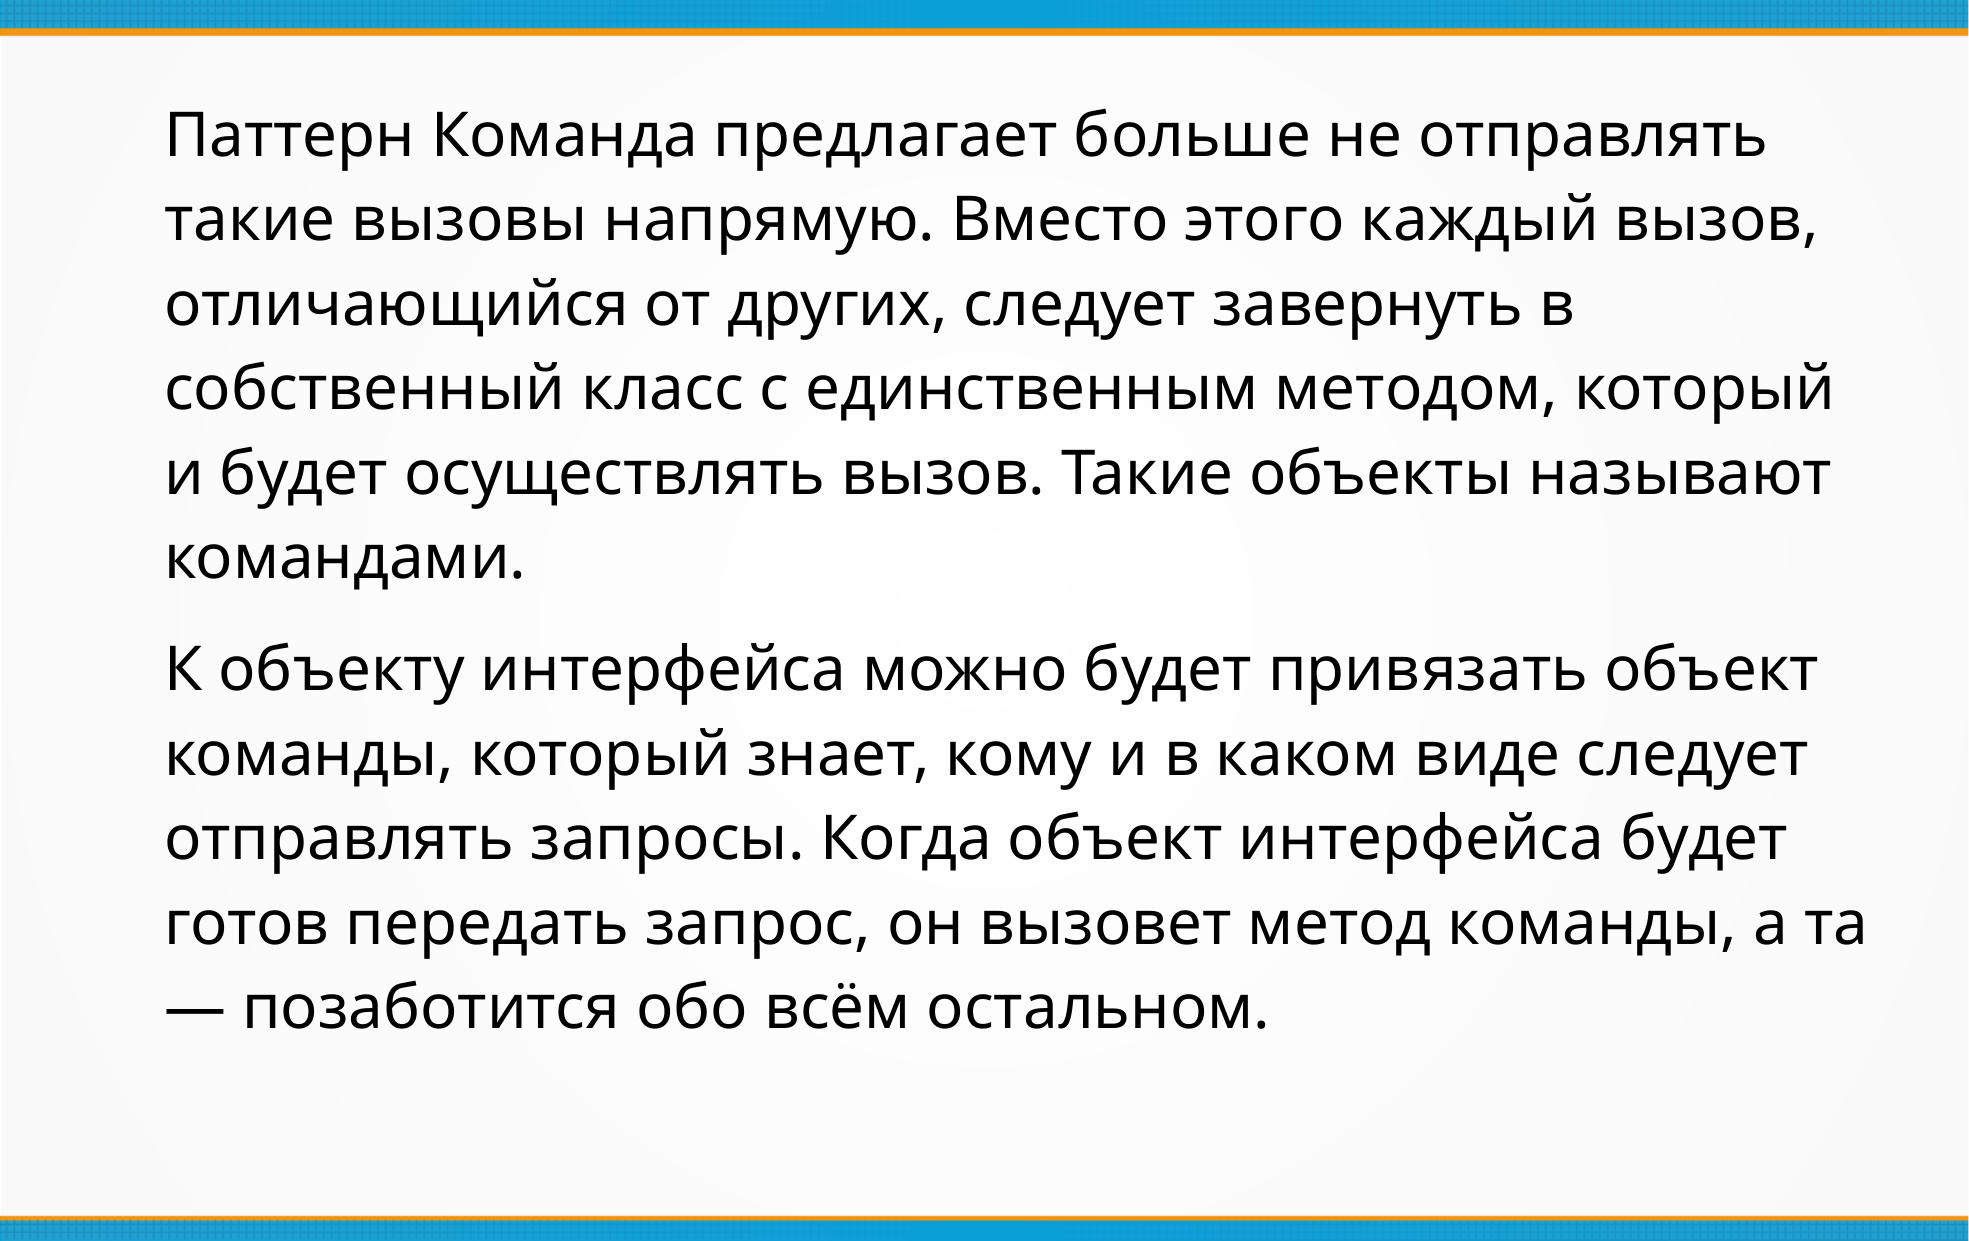

# Паттерн Команда предлагает больше не отправлять такие вызовы напрямую. Вместо этого каждый вызов, отличающийся от других, следует завернуть в собственный класс с единственным методом, который и будет осуществлять вызов. Такие объекты называют командами.
К объекту интерфейса можно будет привязать объект команды, который знает, кому и в каком виде следует отправлять запросы. Когда объект интерфейса будет готов передать запрос, он вызовет метод команды, а та — позаботится обо всём остальном.